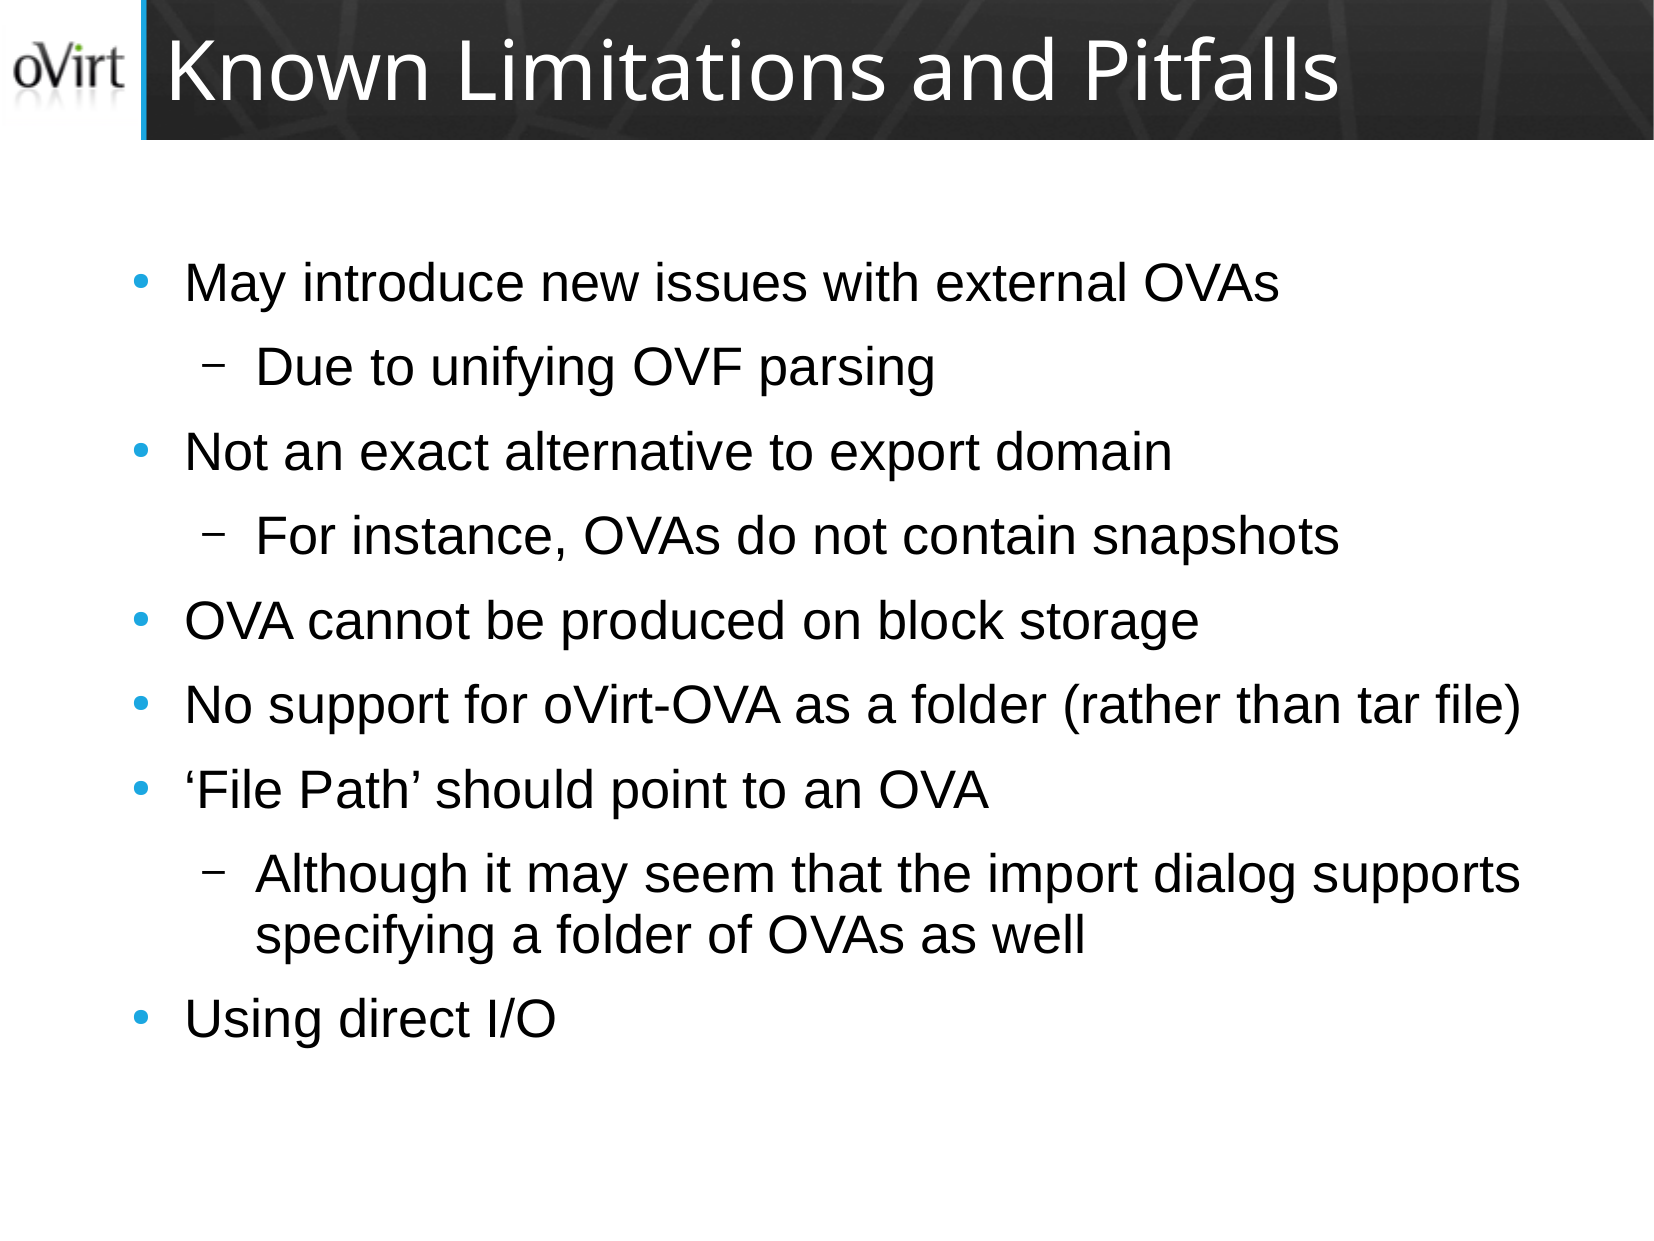

# Known Limitations and Pitfalls
May introduce new issues with external OVAs
Due to unifying OVF parsing
Not an exact alternative to export domain
For instance, OVAs do not contain snapshots
OVA cannot be produced on block storage
No support for oVirt-OVA as a folder (rather than tar file)
‘File Path’ should point to an OVA
Although it may seem that the import dialog supports specifying a folder of OVAs as well
Using direct I/O